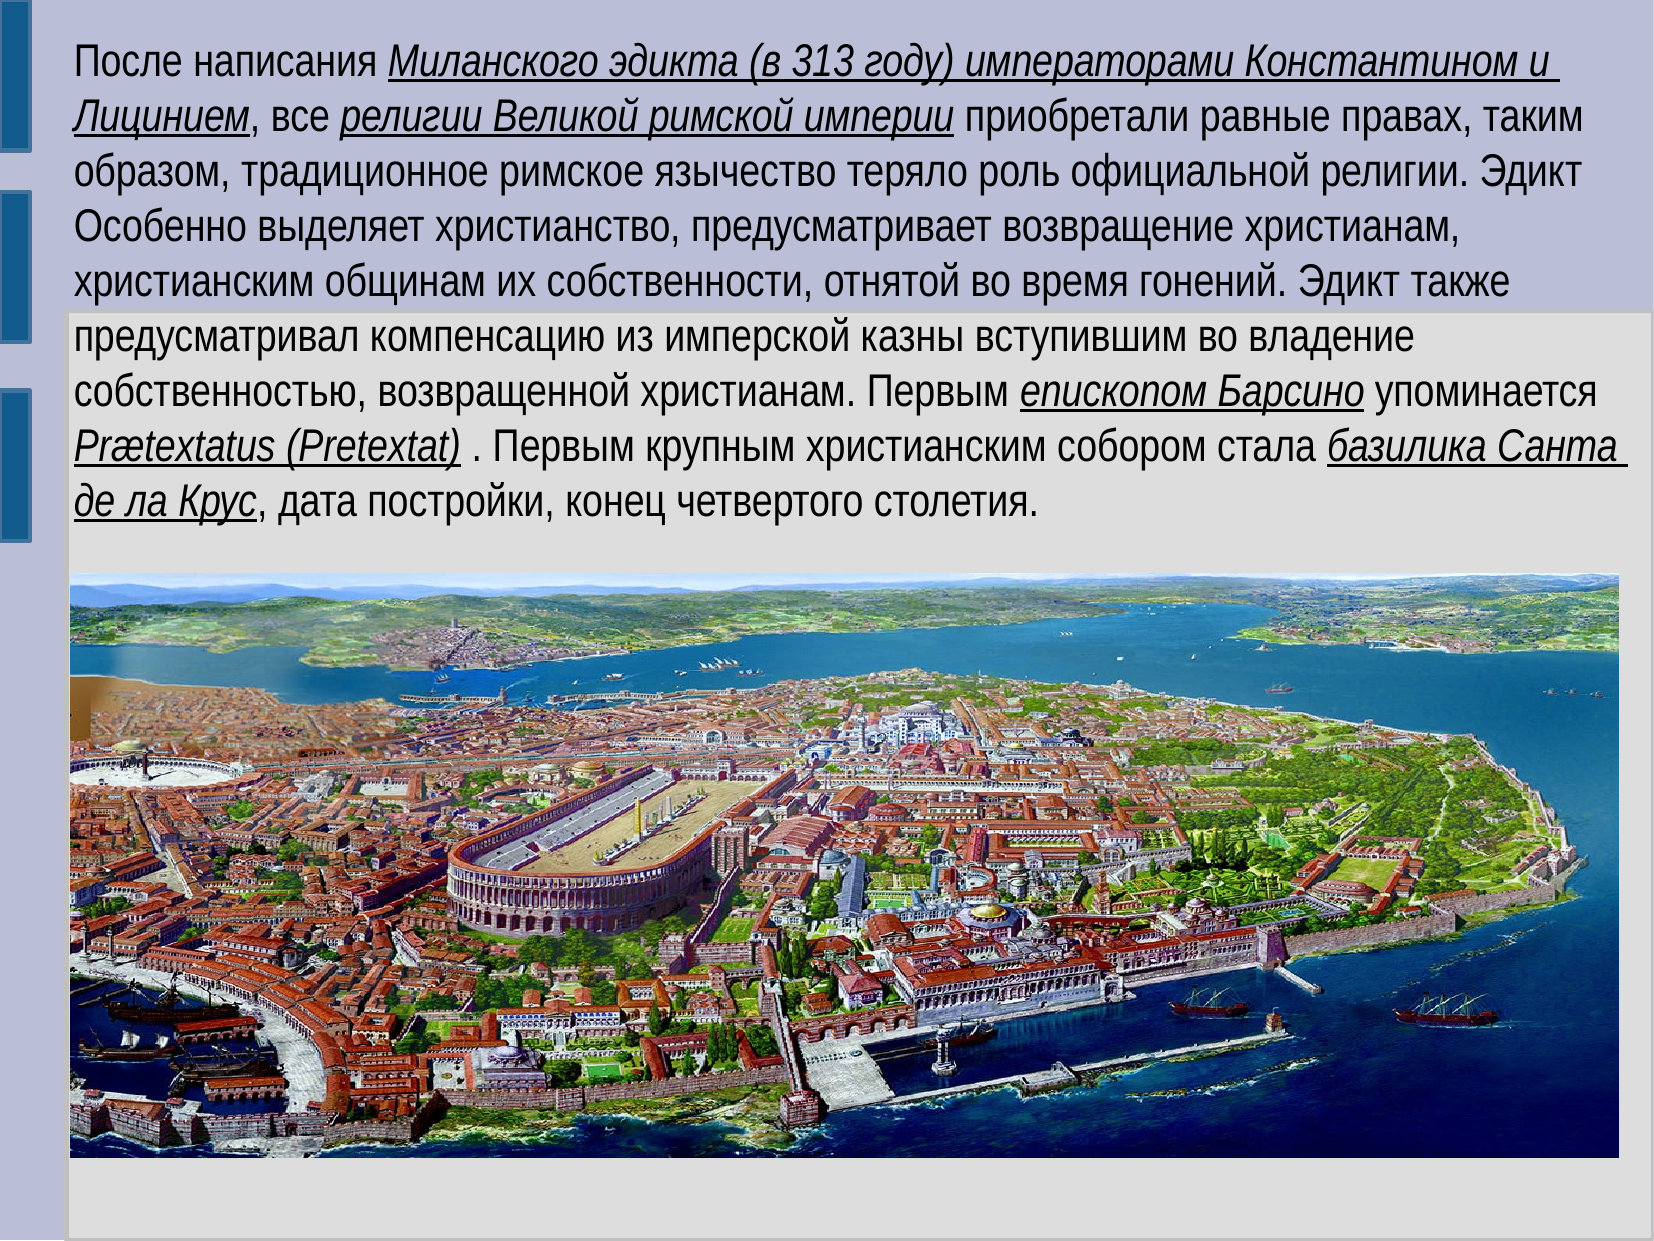

После написания Миланского эдикта (в 313 году) императорами Константином и
Лицинием, все религии Великой римской империи приобретали равные правах, таким
образом, традиционное римское язычество теряло роль официальной религии. Эдикт
Особенно выделяет христианство, предусматривает возвращение христианам,
христианским общинам их собственности, отнятой во время гонений. Эдикт также
предусматривал компенсацию из имперской казны вступившим во владение
собственностью, возвращенной христианам. Первым епископом Барсино упоминается
Prætextatus (Pretextat) . Первым крупным христианским собором стала базилика Санта
де ла Крус, дата постройки, конец четвертого столетия.